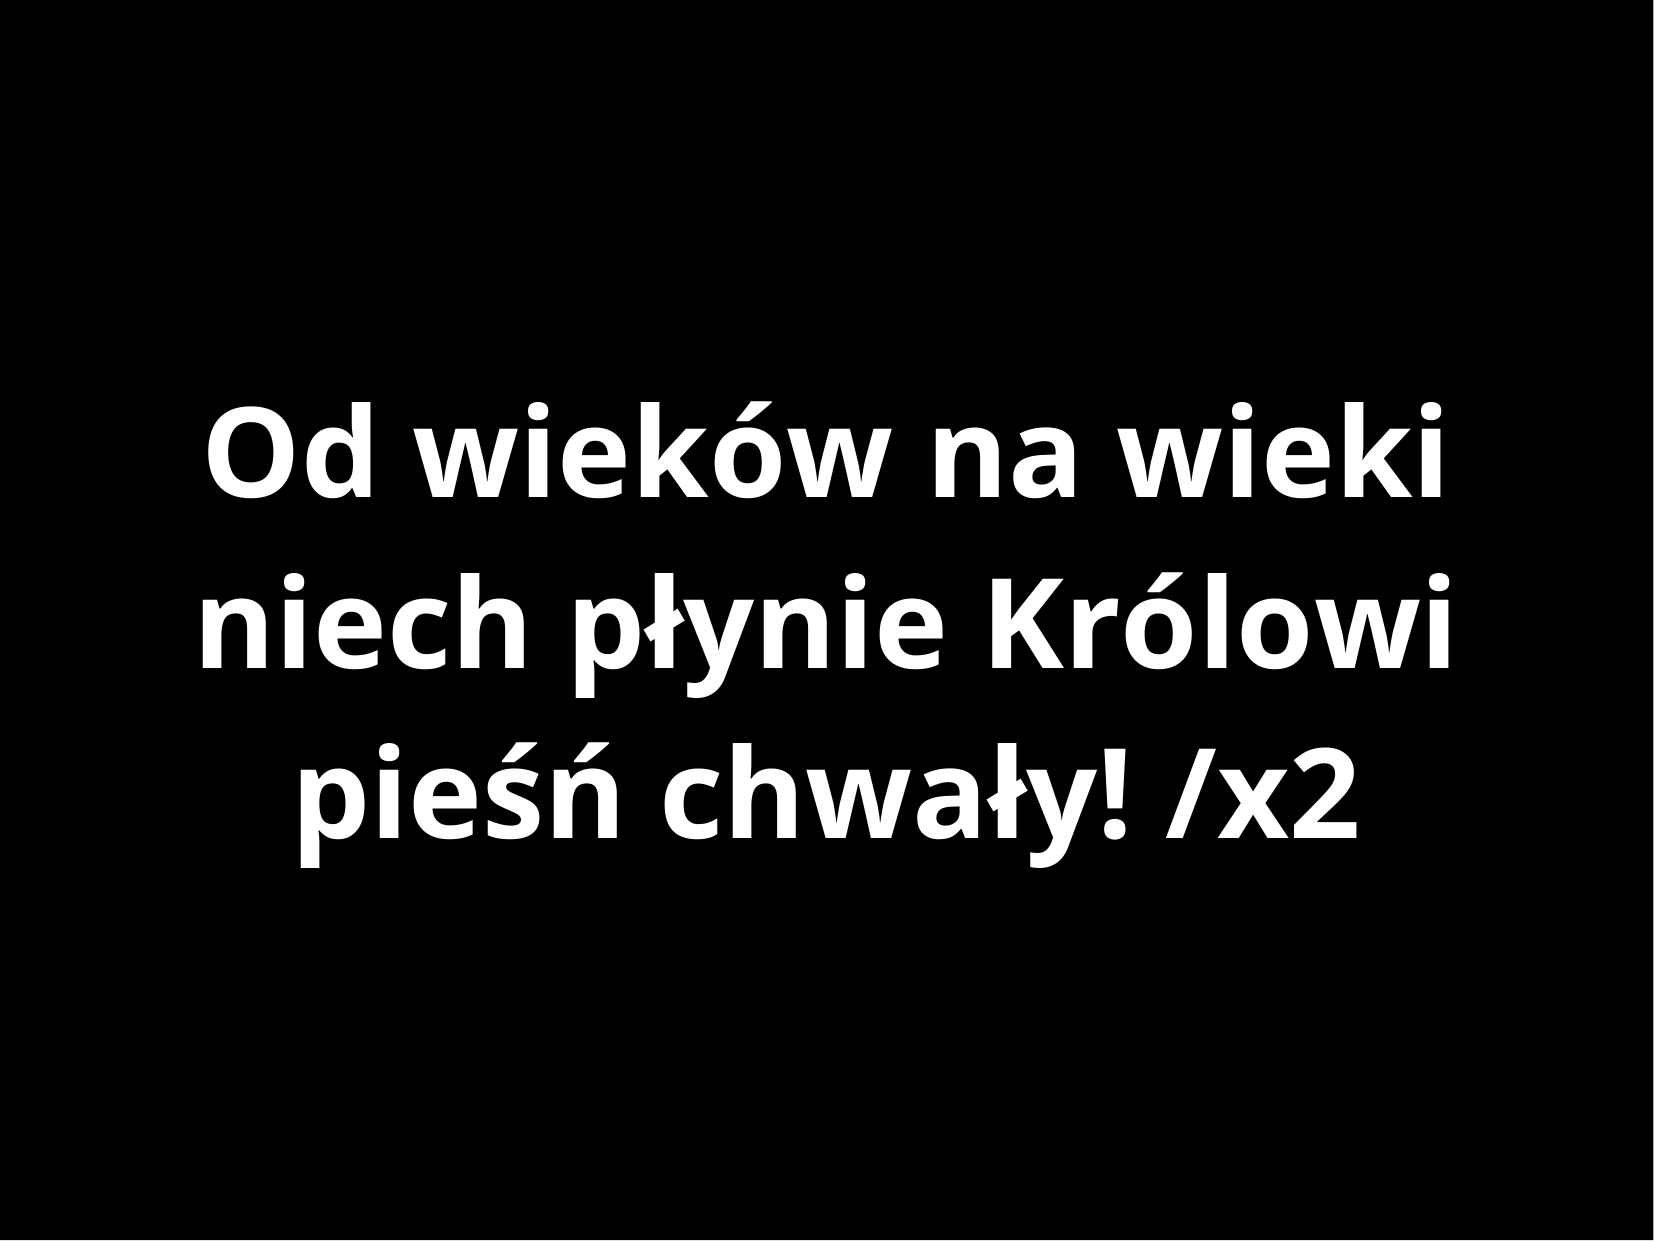

# Od wieków na wieki niech płynie Królowi pieśń chwały! /x2